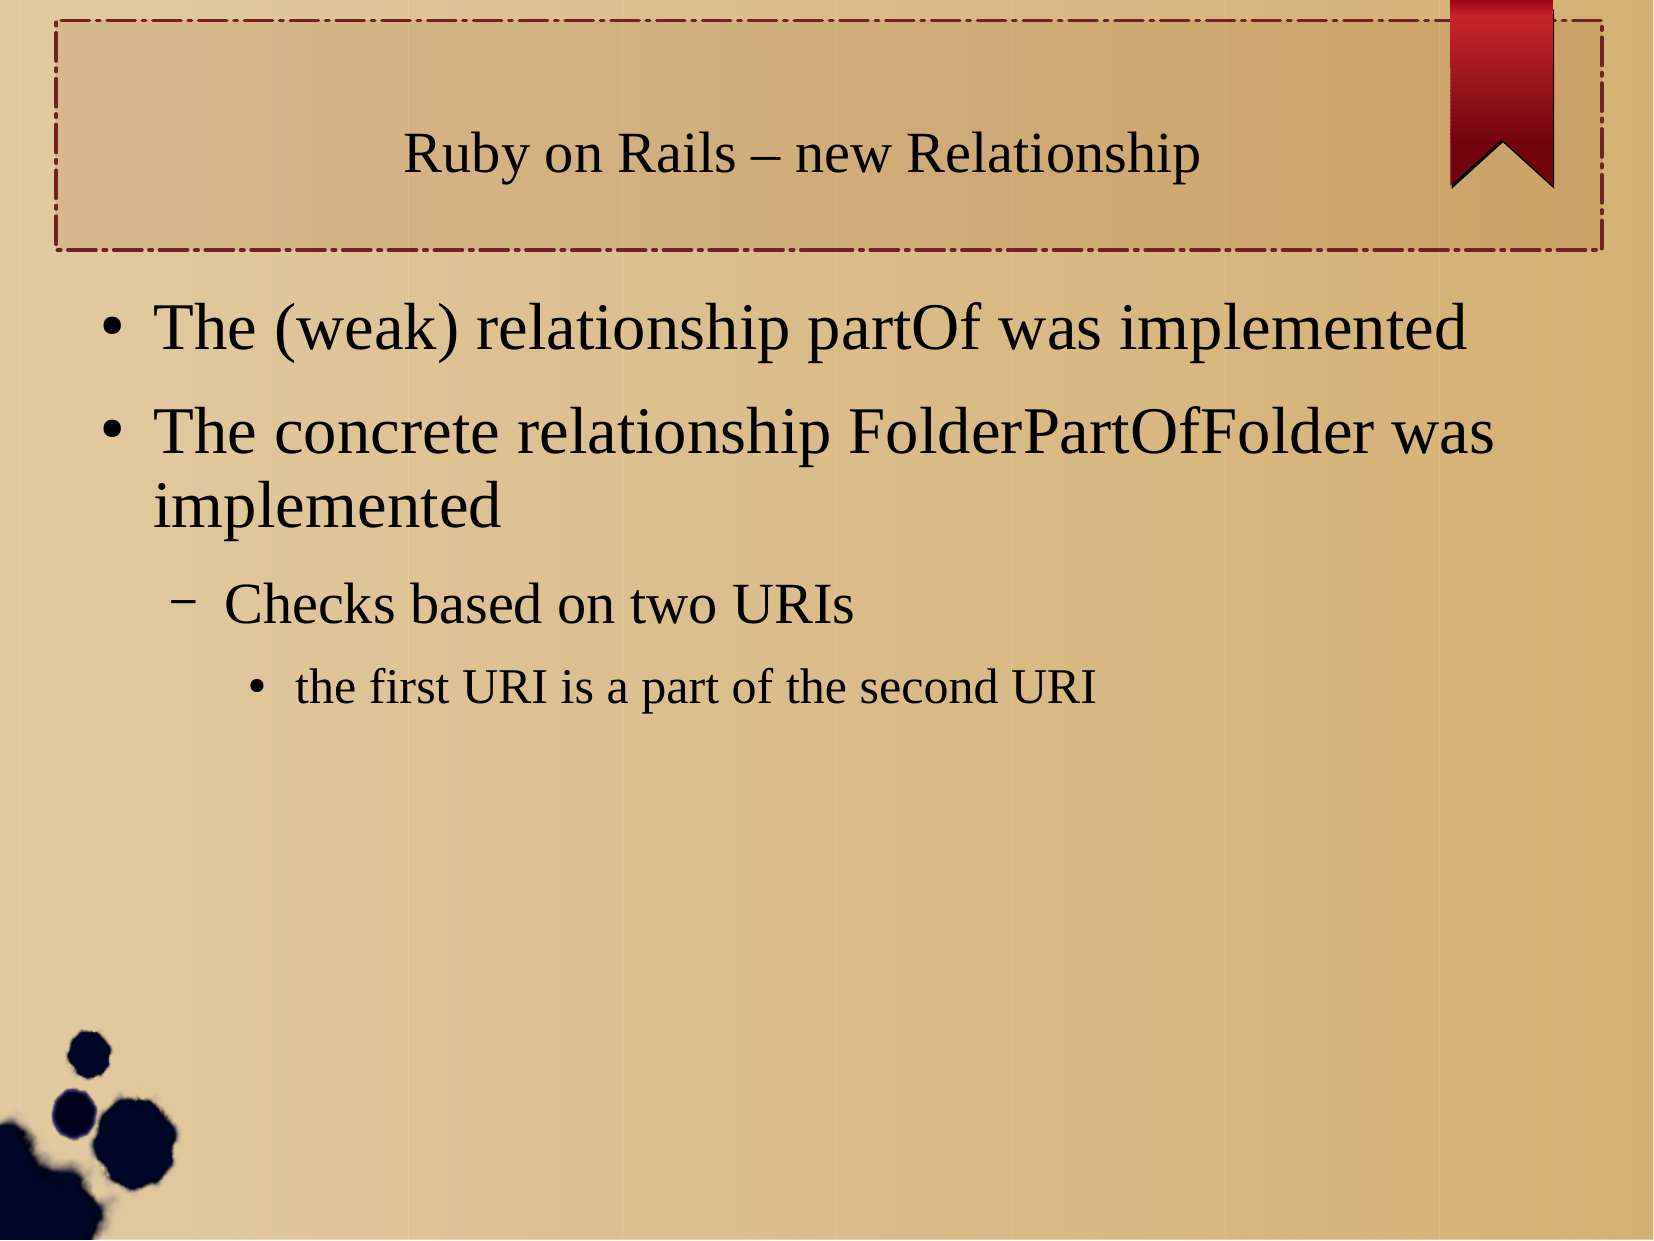

# Ruby on Rails – new Relationship
The (weak) relationship partOf was implemented
The concrete relationship FolderPartOfFolder was implemented
Checks based on two URIs
the first URI is a part of the second URI